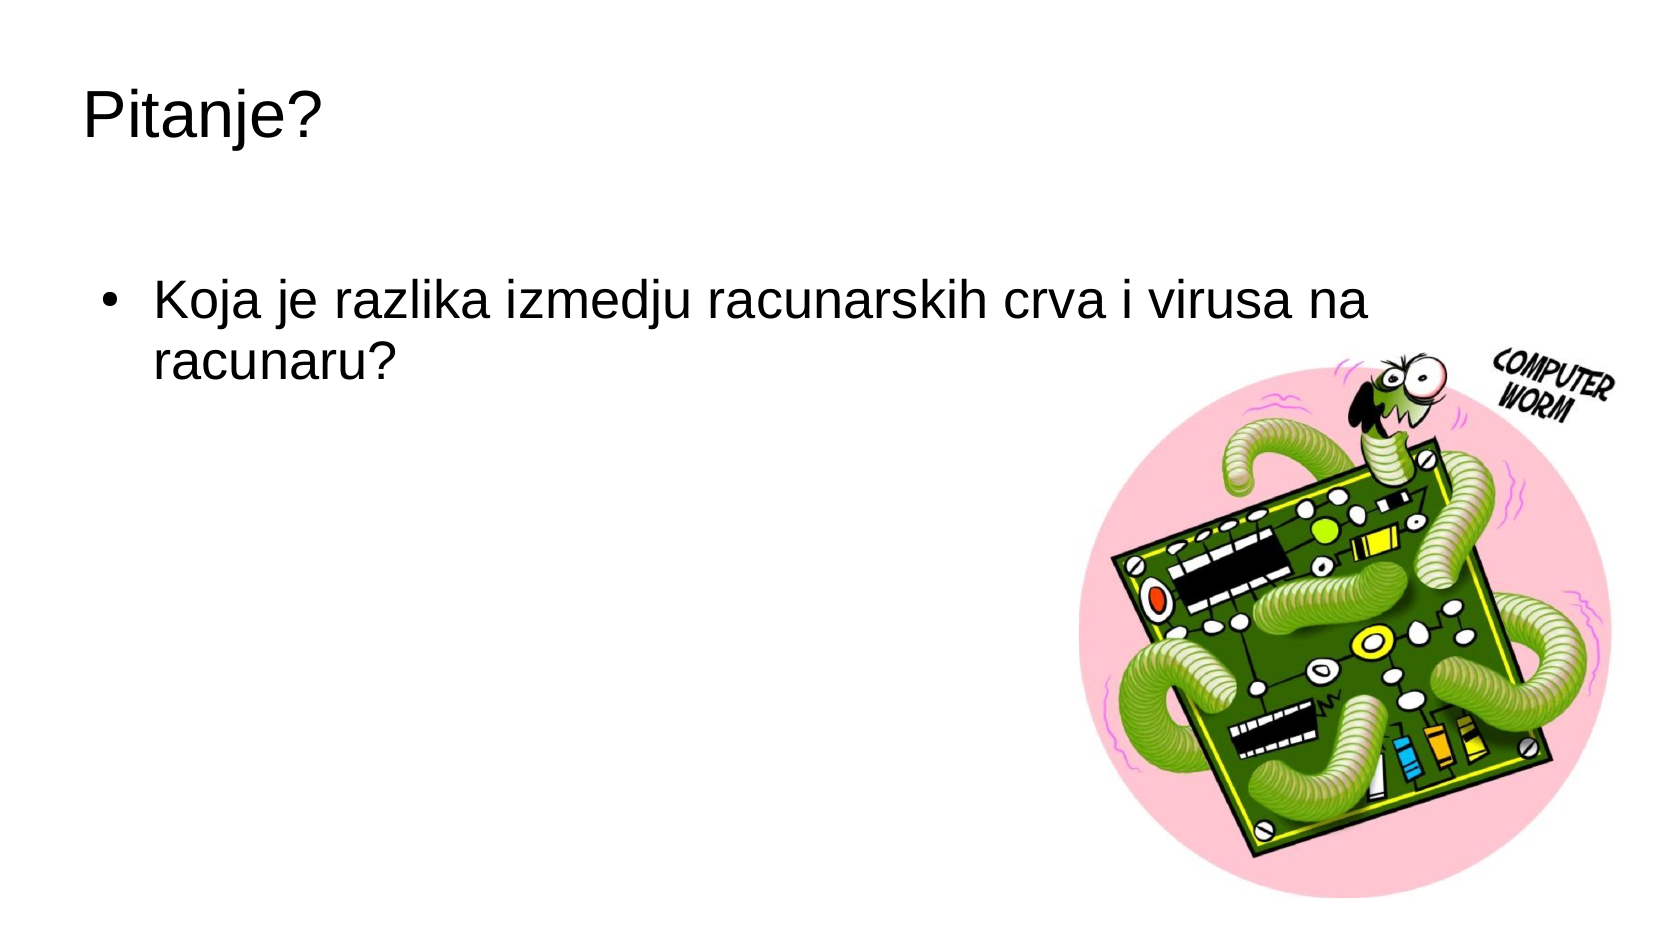

# Pitanje?
Koja je razlika izmedju racunarskih crva i virusa na racunaru?